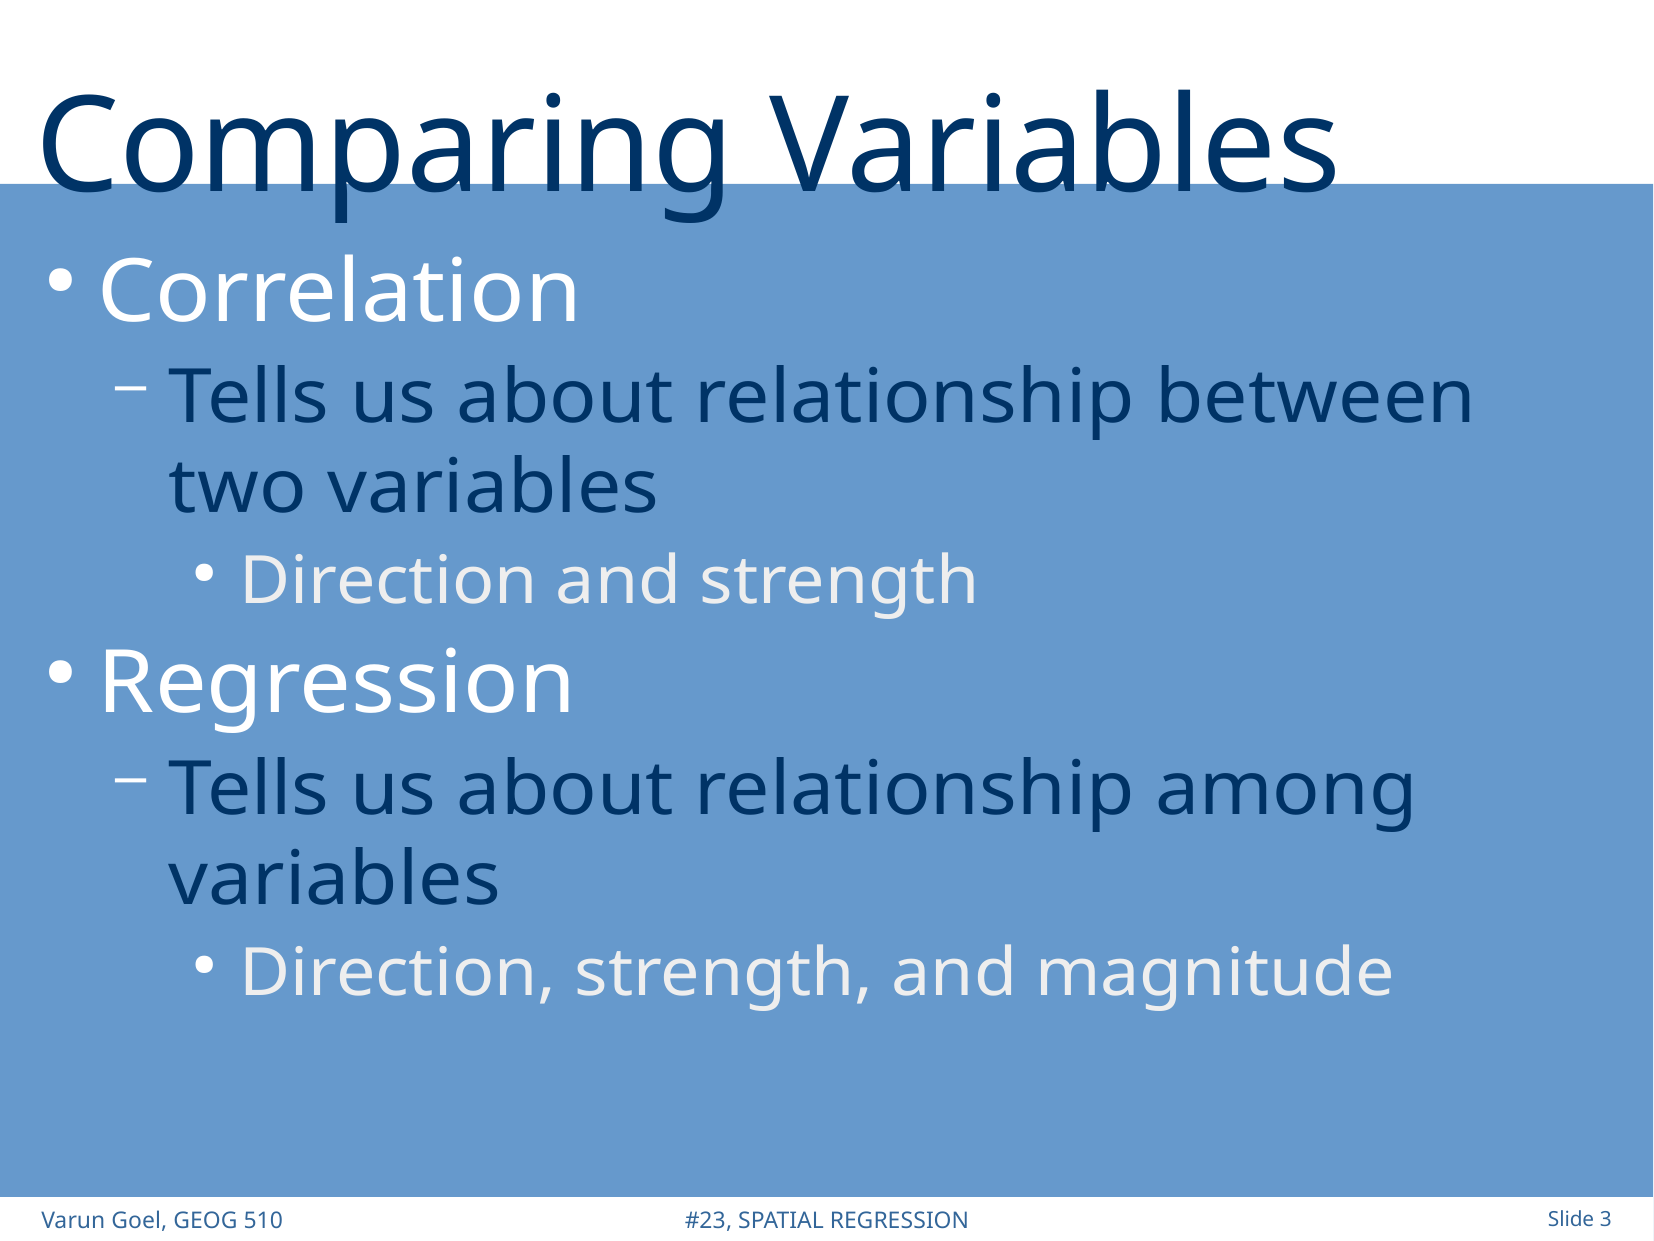

# Comparing Variables
Correlation
Tells us about relationship between two variables
Direction and strength
Regression
Tells us about relationship among variables
Direction, strength, and magnitude
#23, SPATIAL REGRESSION
3